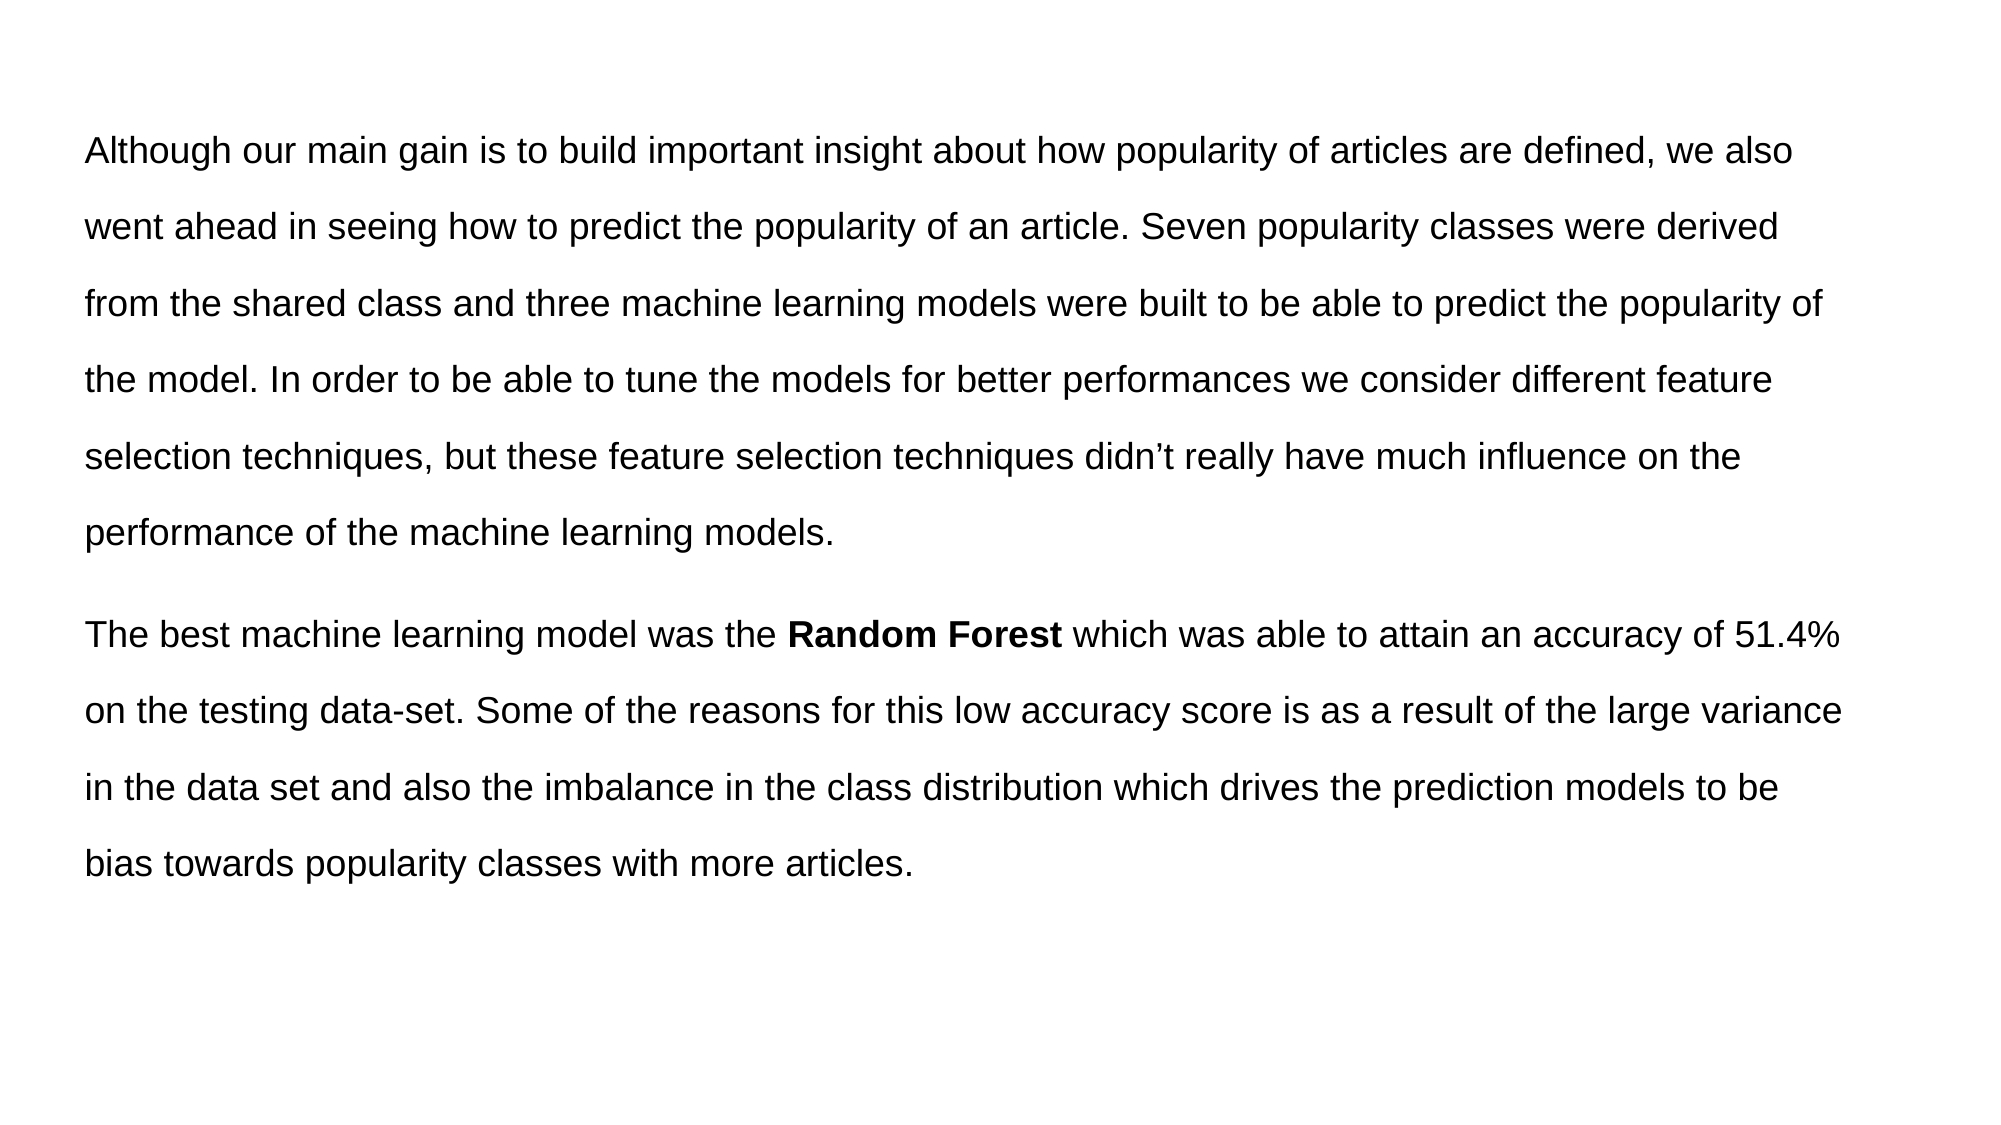

Although our main gain is to build important insight about how popularity of articles are defined, we also went ahead in seeing how to predict the popularity of an article. Seven popularity classes were derived from the shared class and three machine learning models were built to be able to predict the popularity of the model. In order to be able to tune the models for better performances we consider different feature selection techniques, but these feature selection techniques didn’t really have much influence on the performance of the machine learning models.
The best machine learning model was the Random Forest which was able to attain an accuracy of 51.4% on the testing data-set. Some of the reasons for this low accuracy score is as a result of the large variance in the data set and also the imbalance in the class distribution which drives the prediction models to be bias towards popularity classes with more articles.